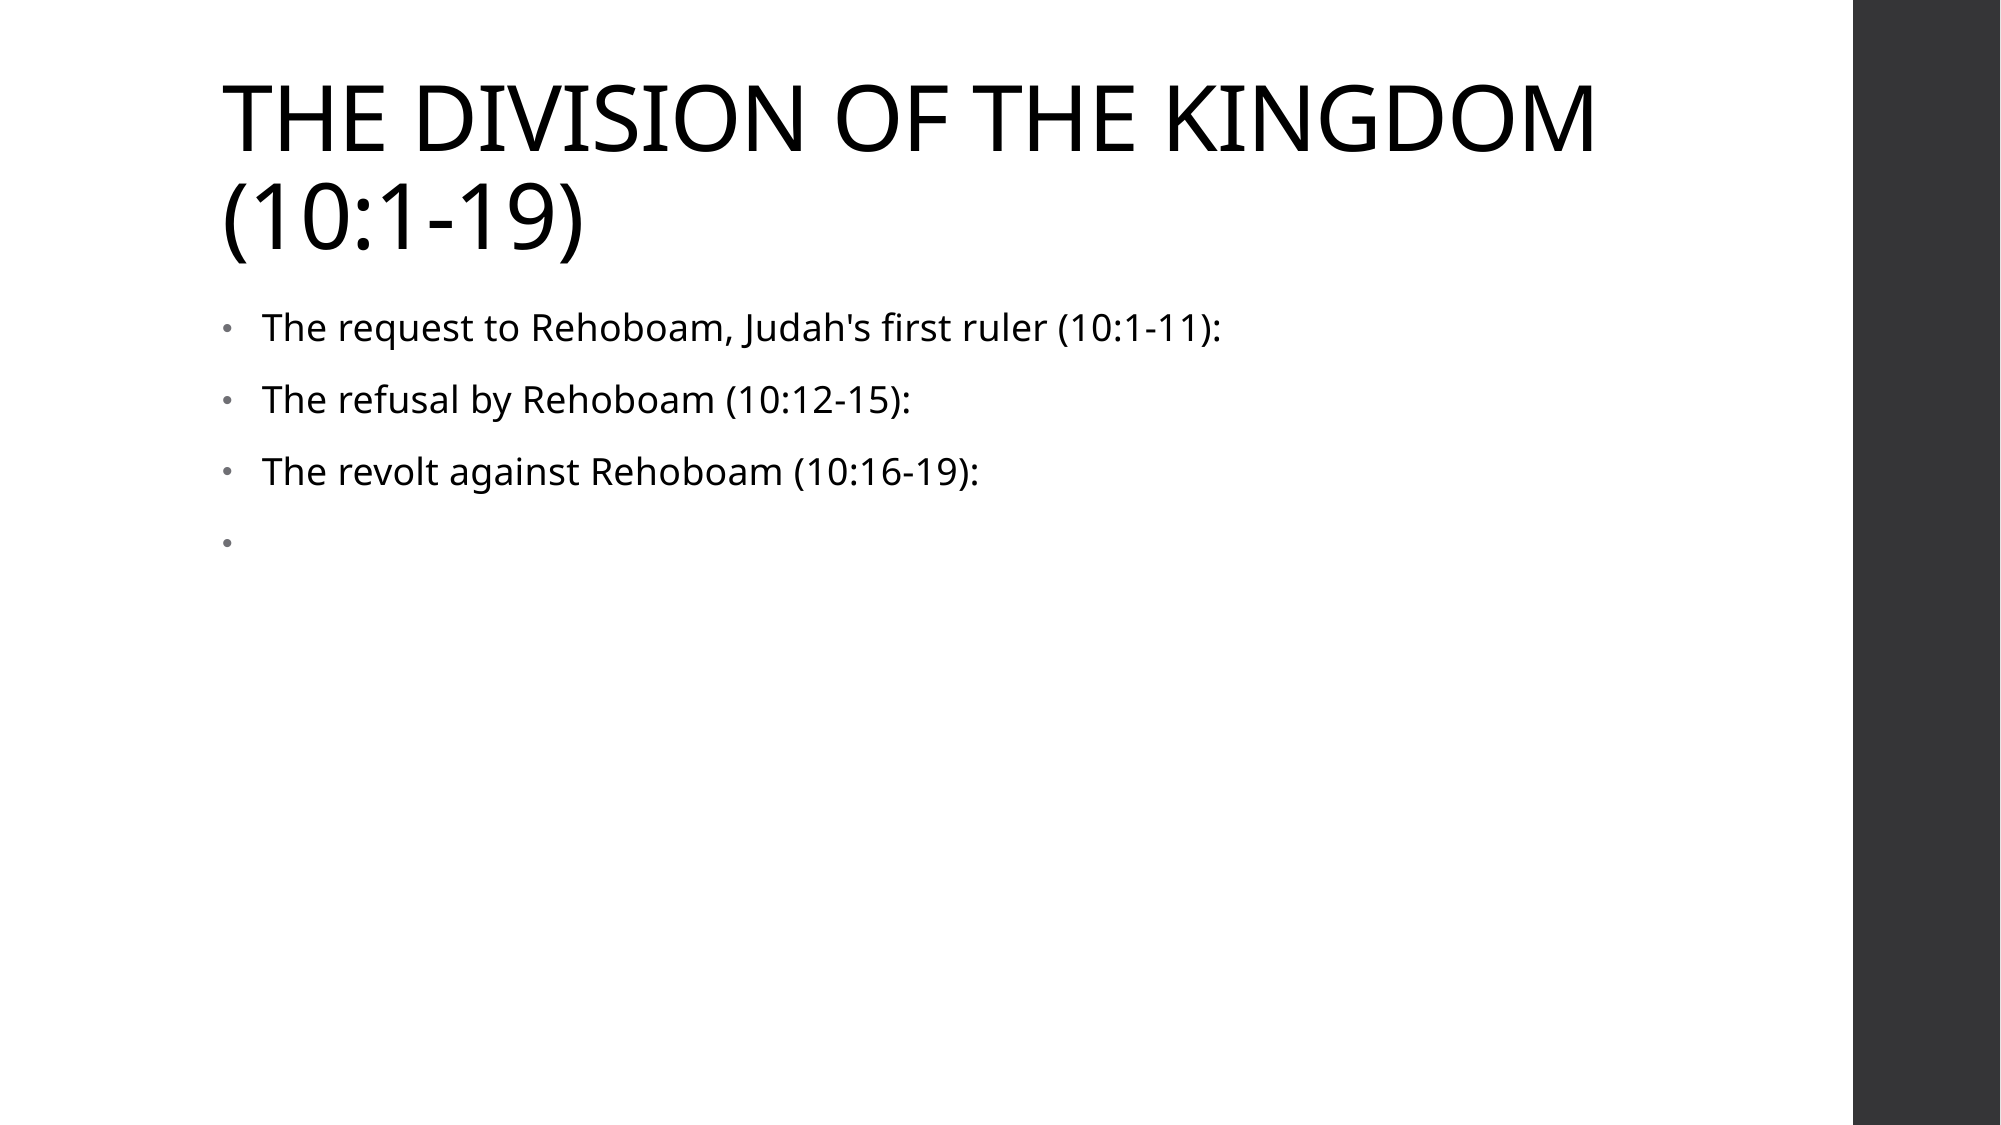

# THE DIVISION OF THE KINGDOM (10:1-19)
 The request to Rehoboam, Judah's first ruler (10:1-11):
 The refusal by Rehoboam (10:12-15):
 The revolt against Rehoboam (10:16-19):